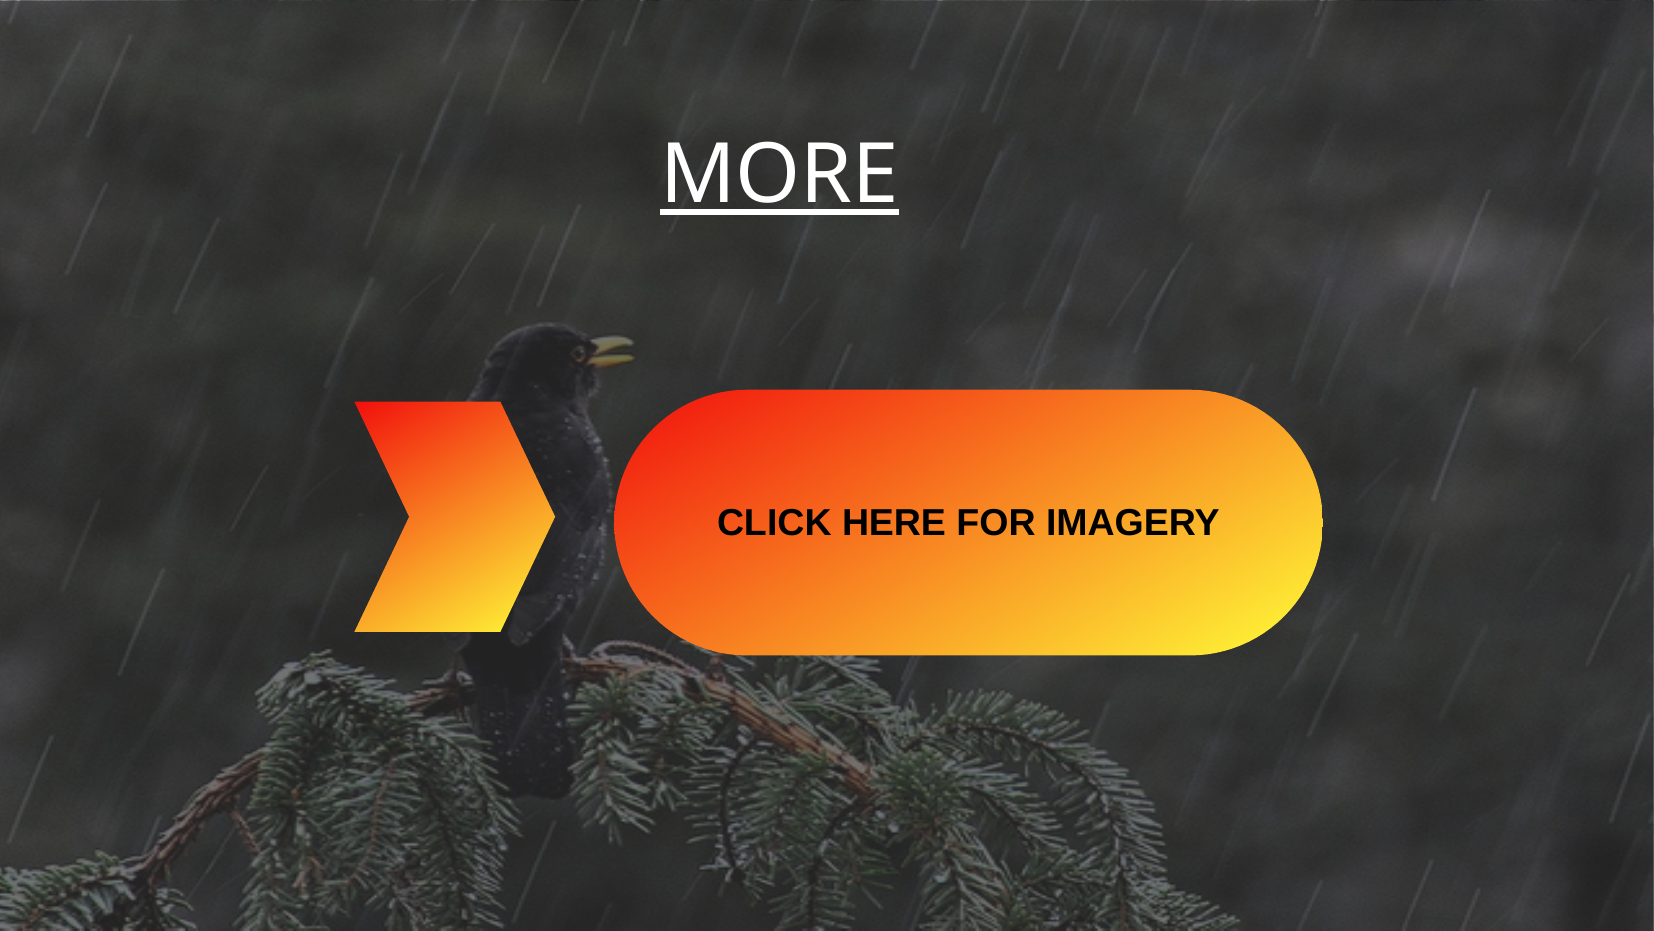

MORE
CLICK HERE FOR IMAGERY
POETIC DEVICES
CONTENT